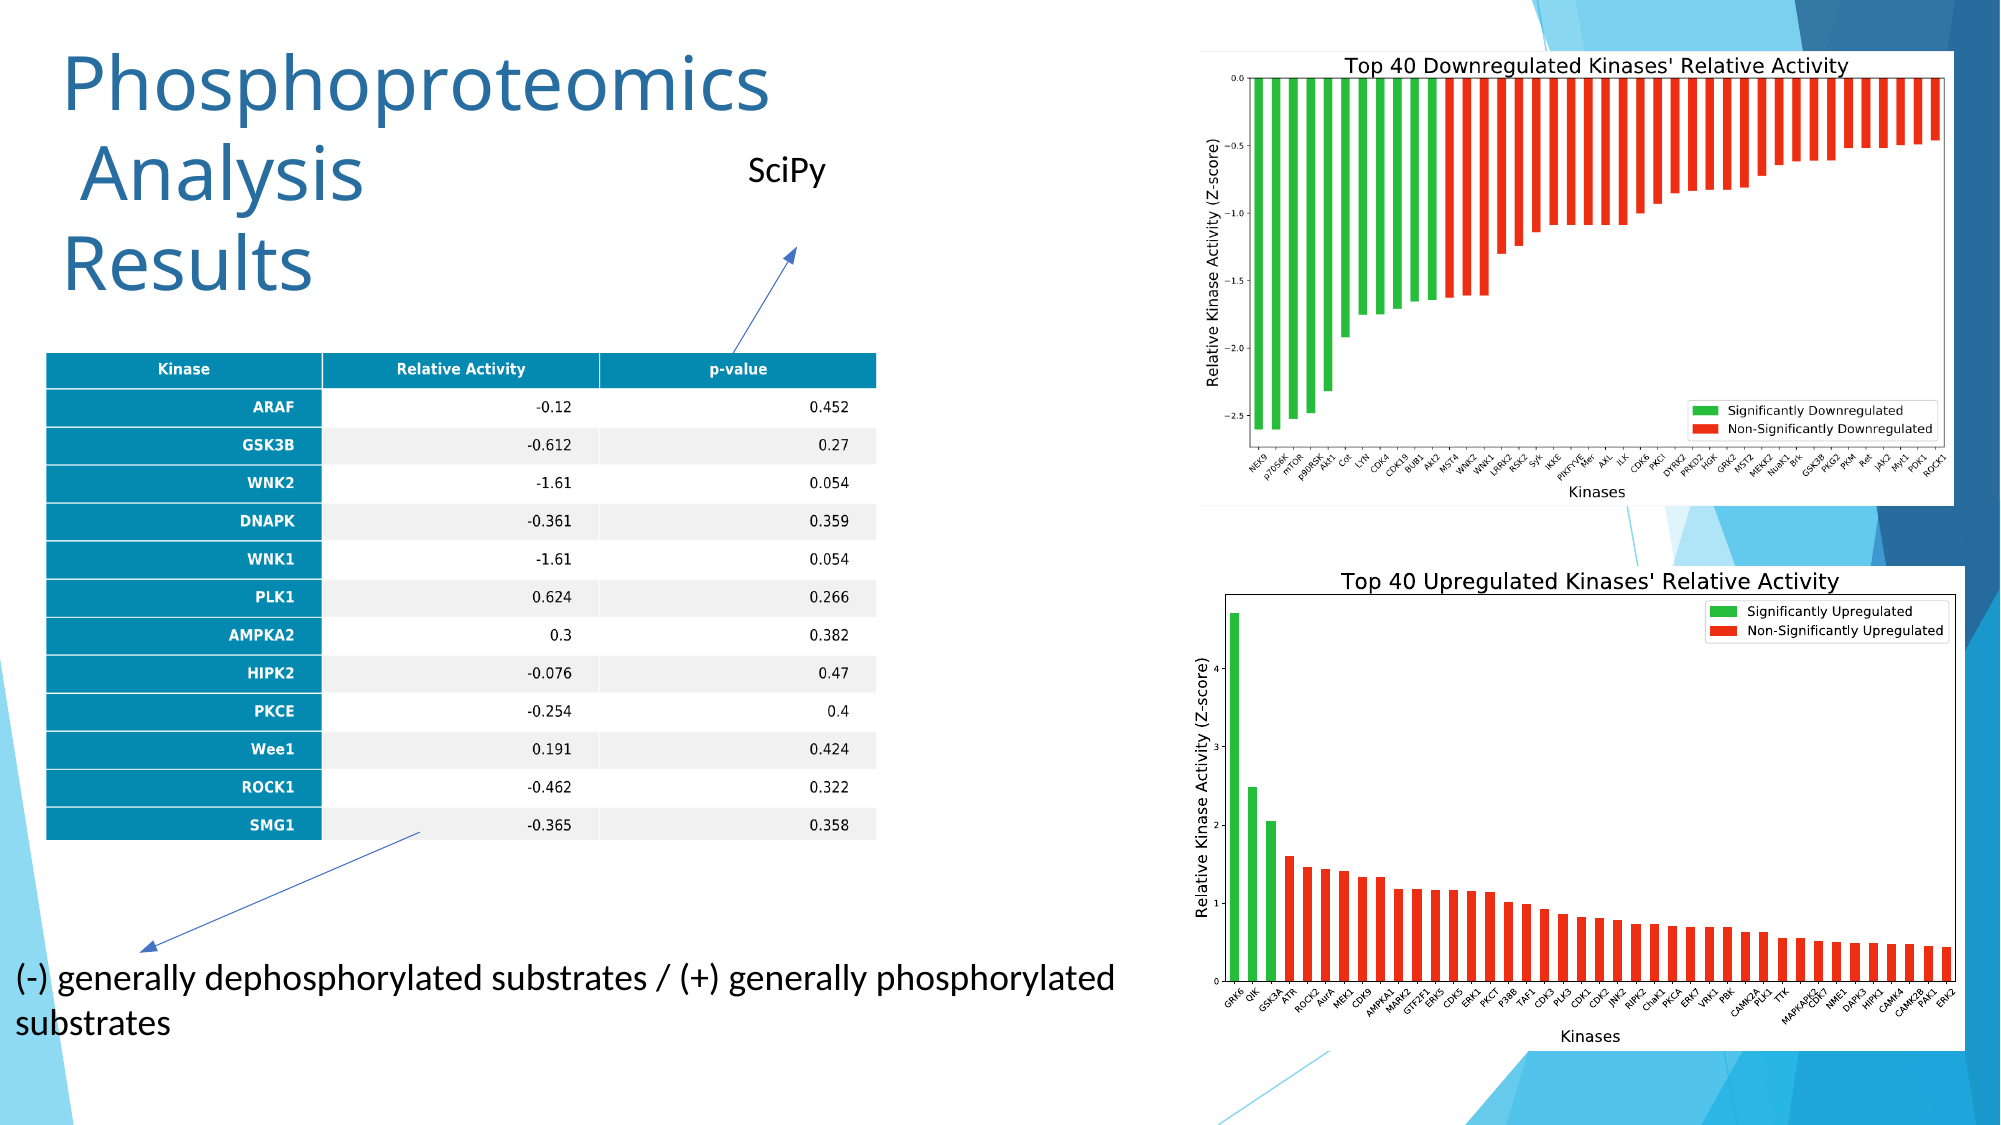

Phosphoproteomics
 Analysis
Results
SciPy
(-) generally dephosphorylated substrates / (+) generally phosphorylated substrates